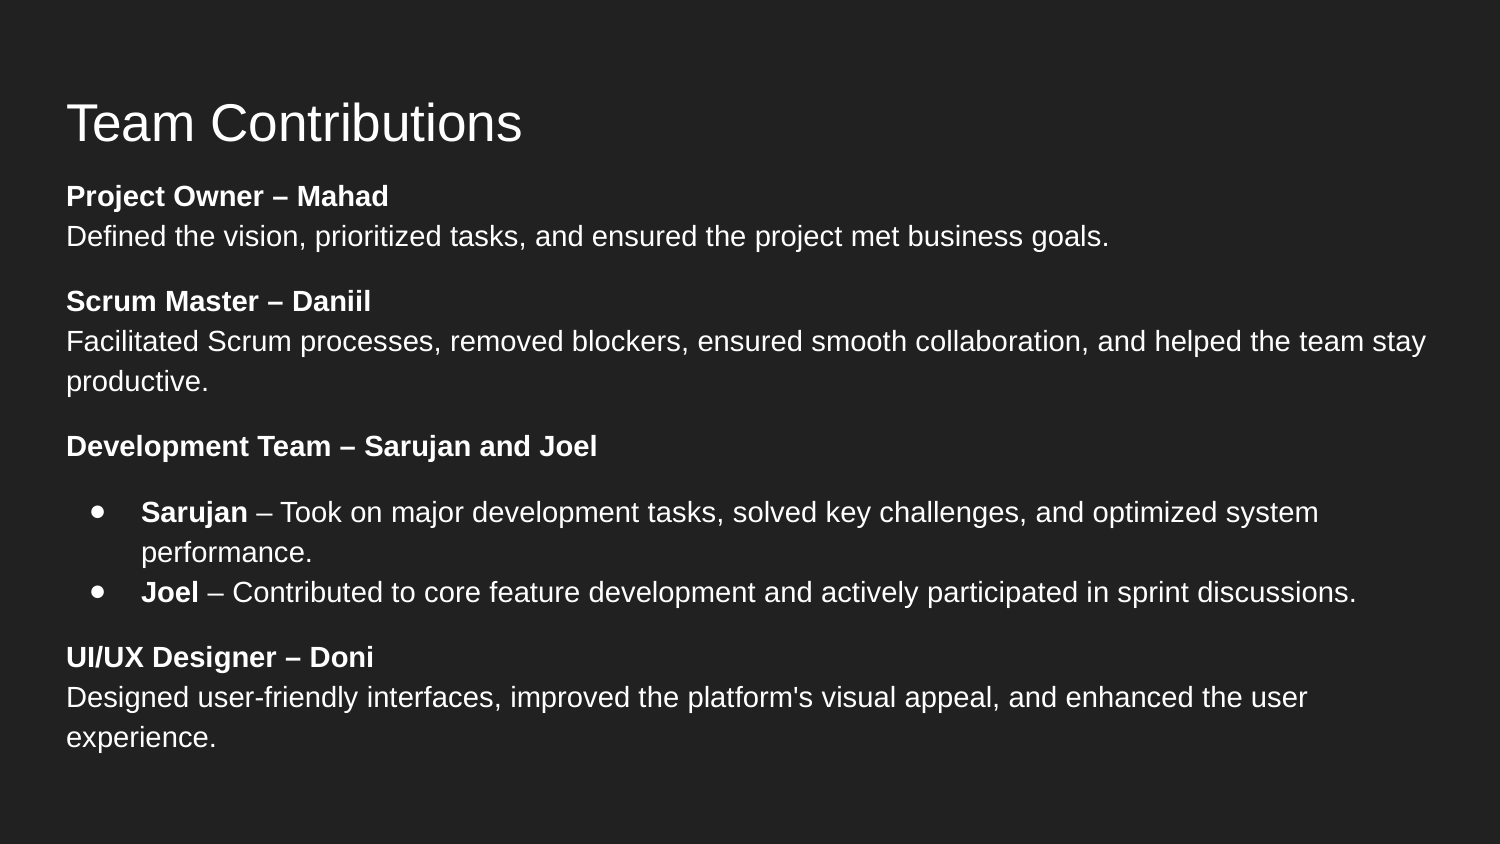

# Team Contributions
Project Owner – Mahad
Defined the vision, prioritized tasks, and ensured the project met business goals.
Scrum Master – Daniil
Facilitated Scrum processes, removed blockers, ensured smooth collaboration, and helped the team stay productive.
Development Team – Sarujan and Joel
Sarujan – Took on major development tasks, solved key challenges, and optimized system performance.
Joel – Contributed to core feature development and actively participated in sprint discussions.
UI/UX Designer – Doni
Designed user-friendly interfaces, improved the platform's visual appeal, and enhanced the user experience.